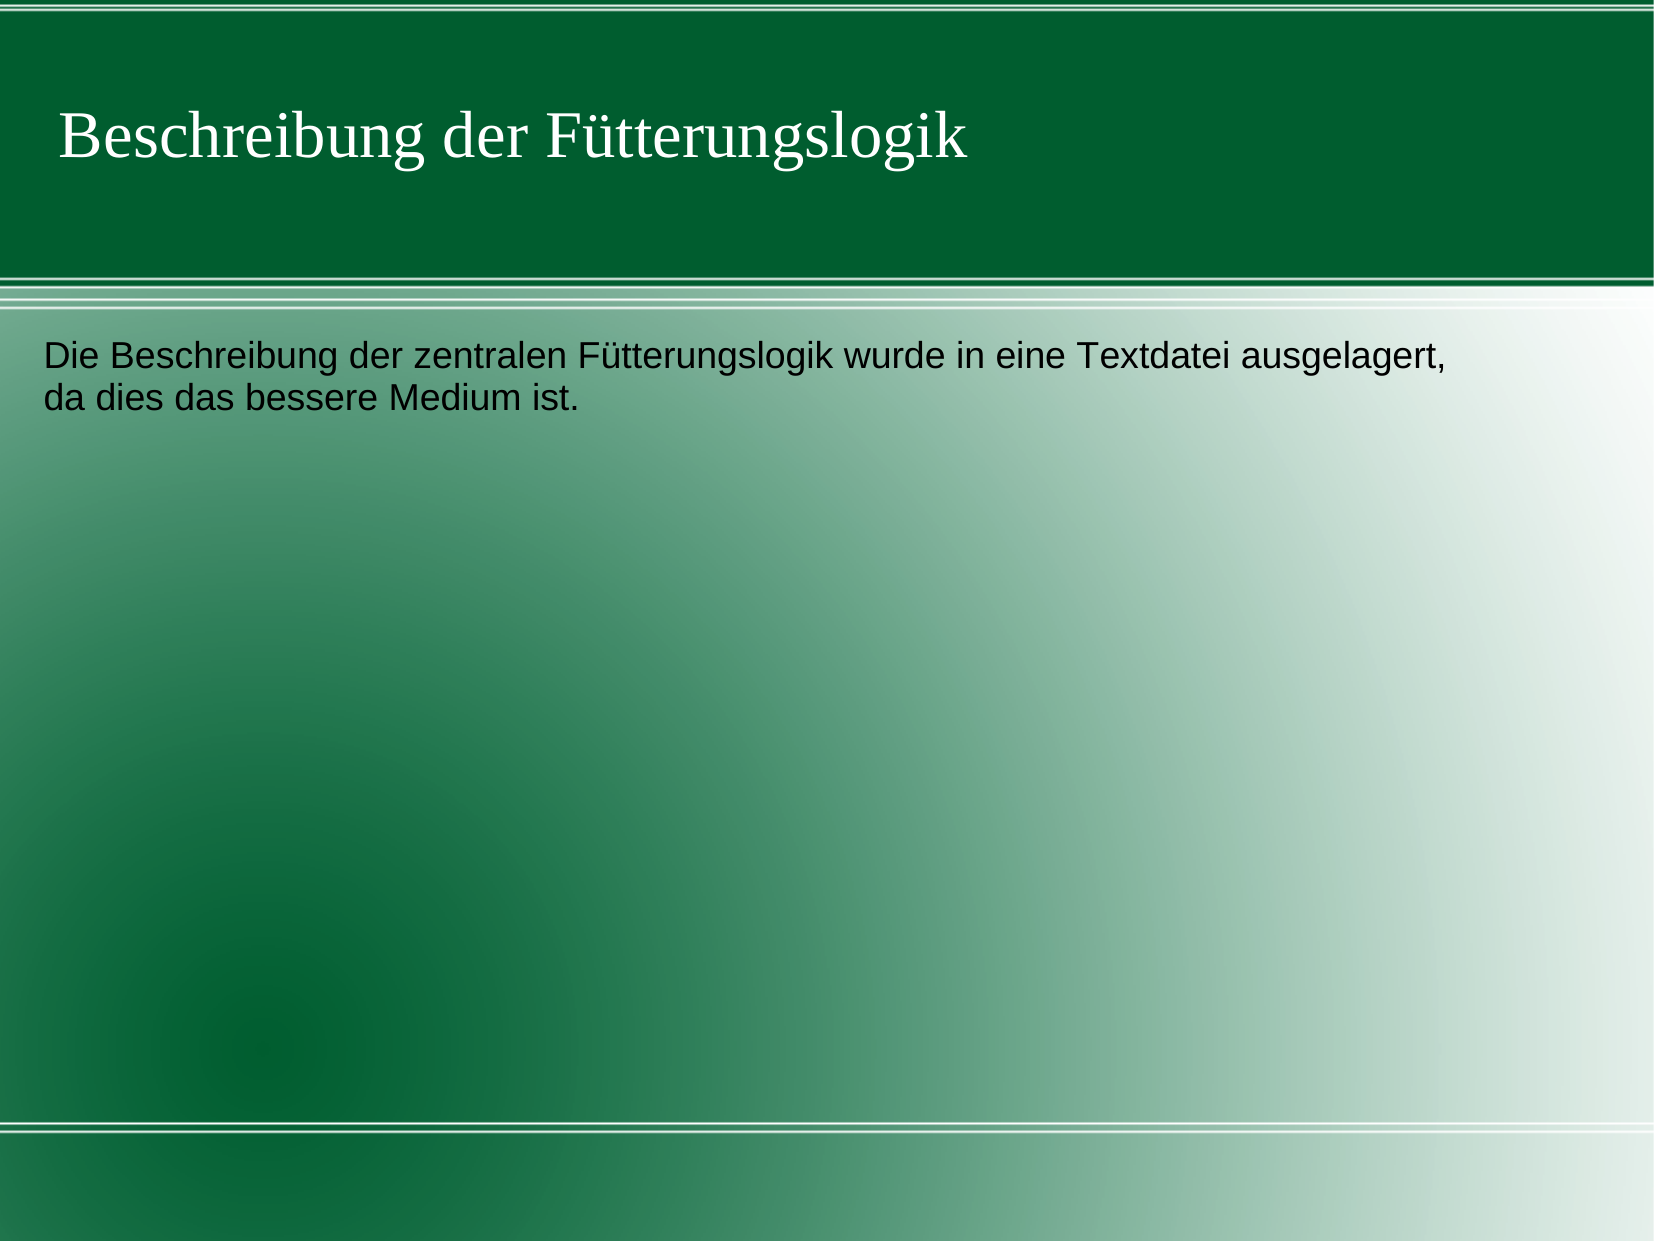

# Beschreibung der Fütterungslogik
Die Beschreibung der zentralen Fütterungslogik wurde in eine Textdatei ausgelagert, da dies das bessere Medium ist.